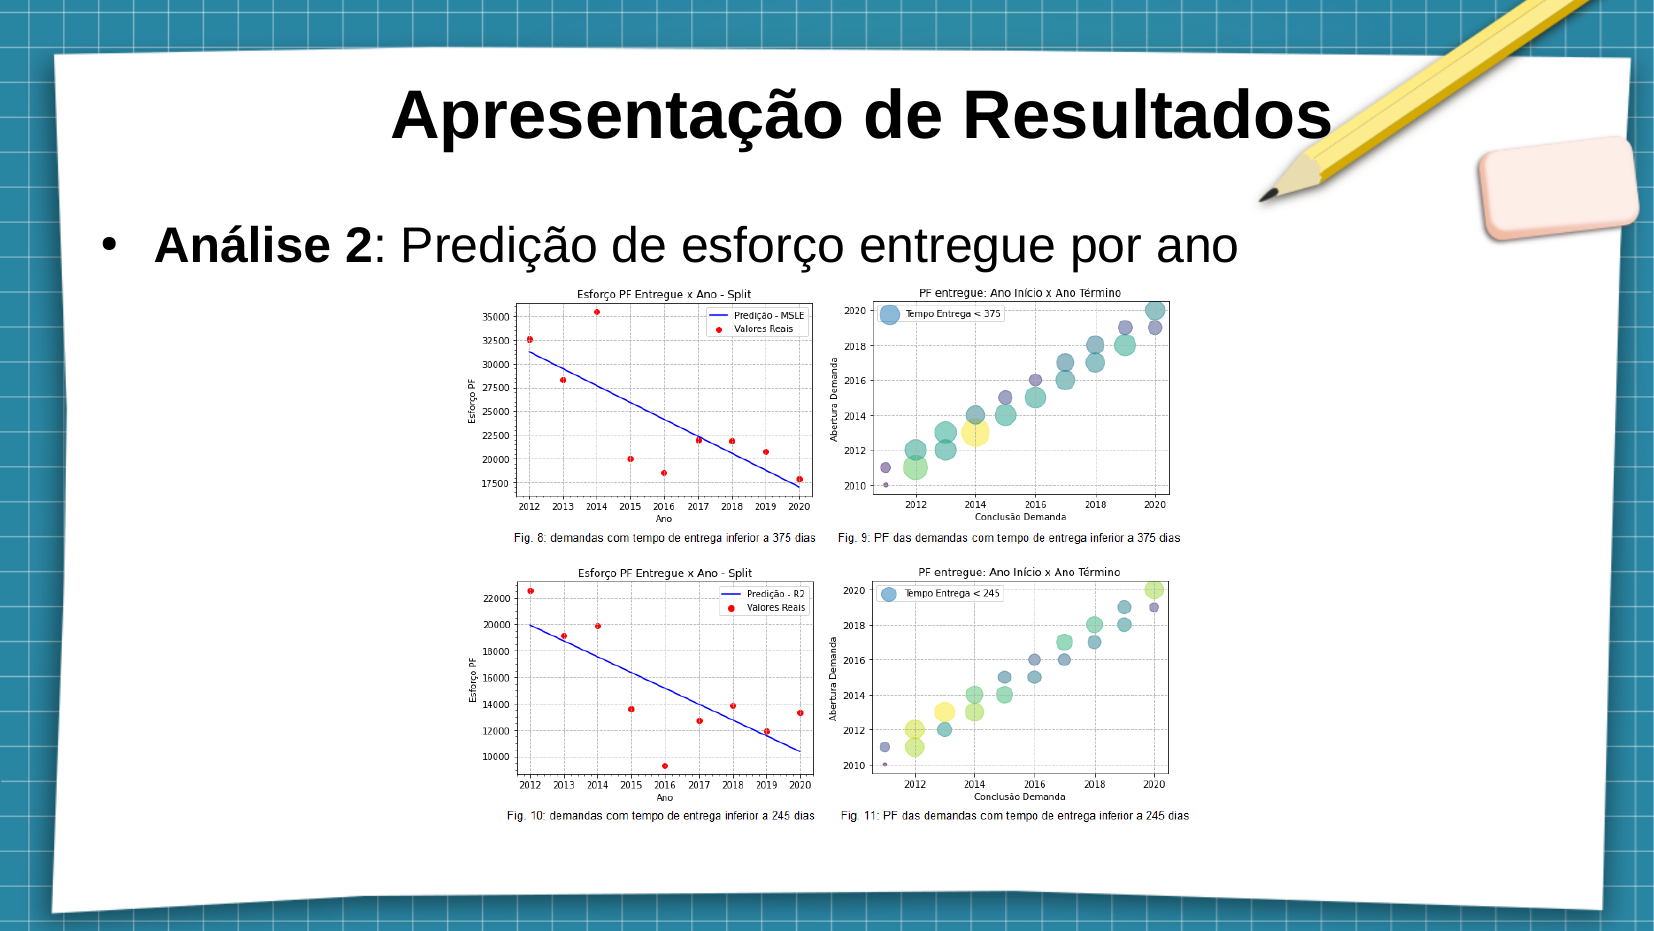

# Apresentação de Resultados
Análise 2: Predição de esforço entregue por ano